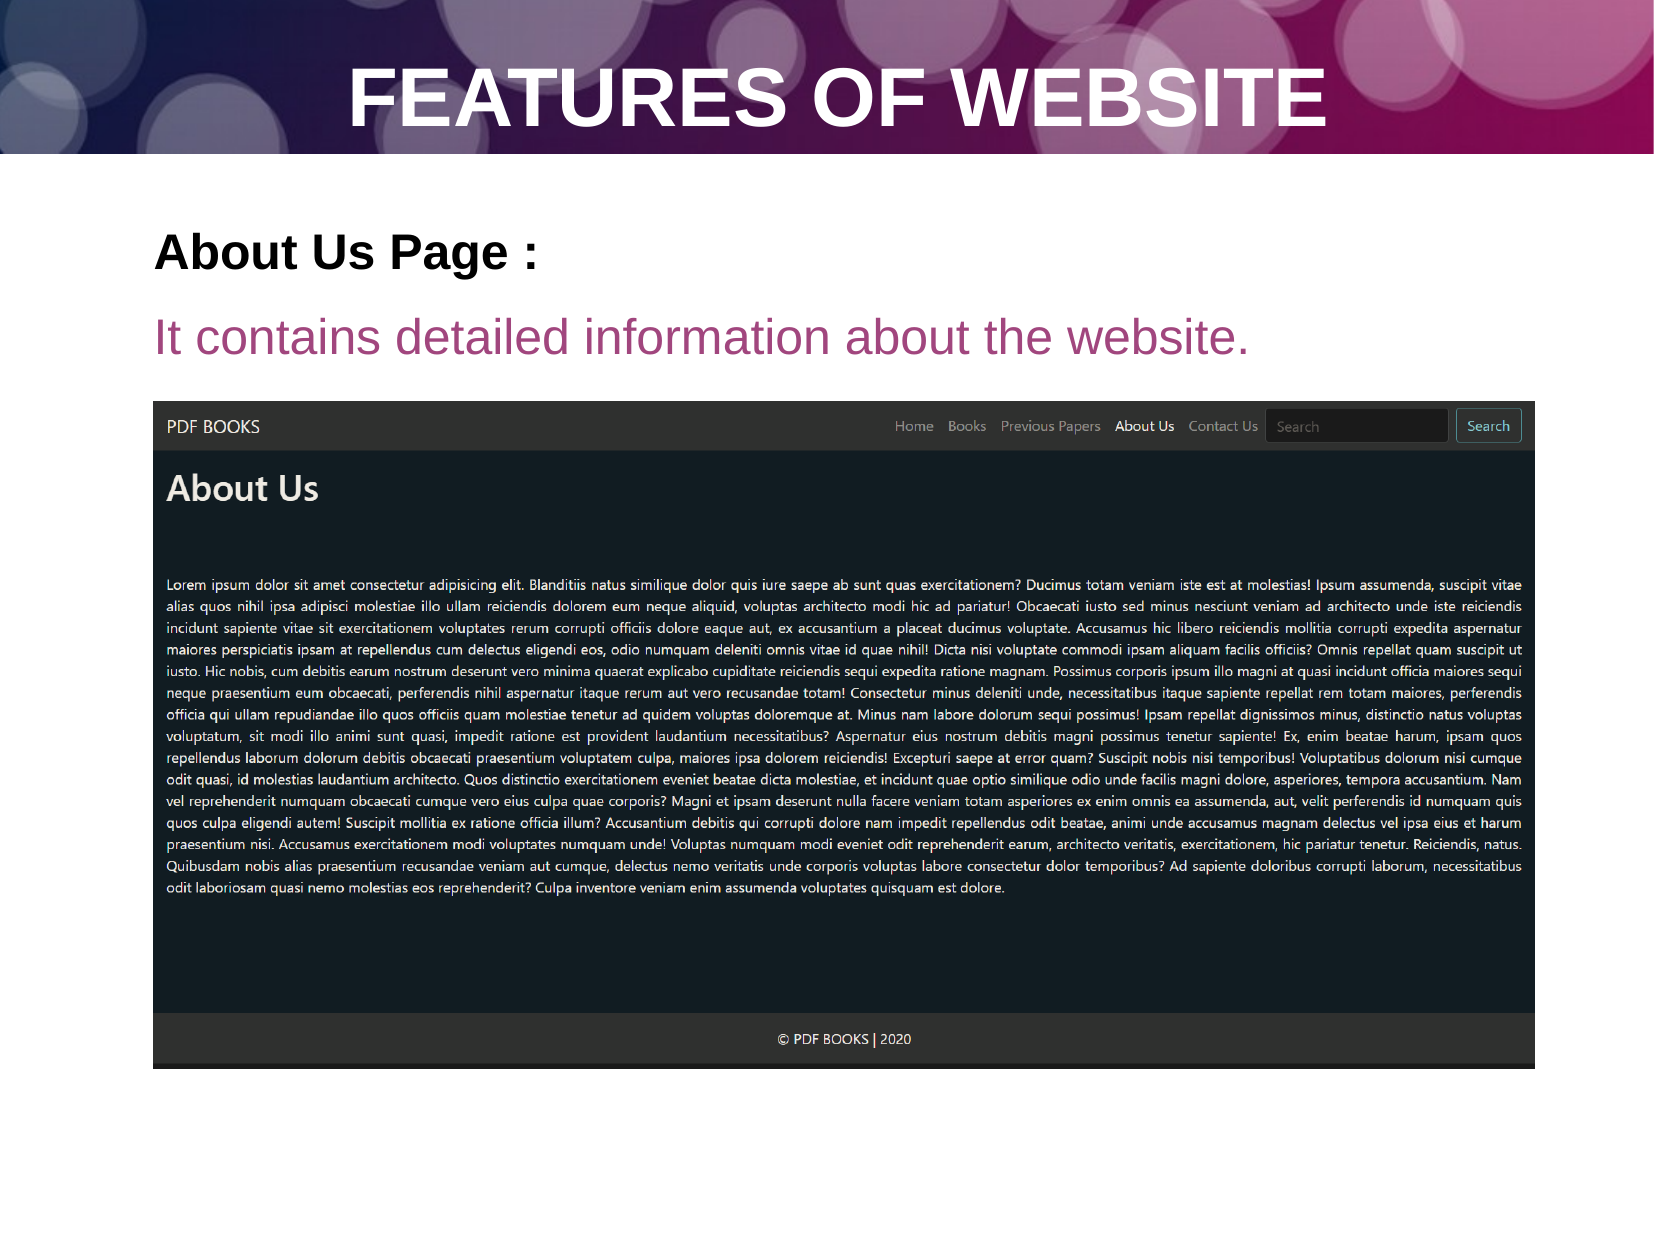

# FEATURES OF WEBSITE
About Us Page :
It contains detailed information about the website.